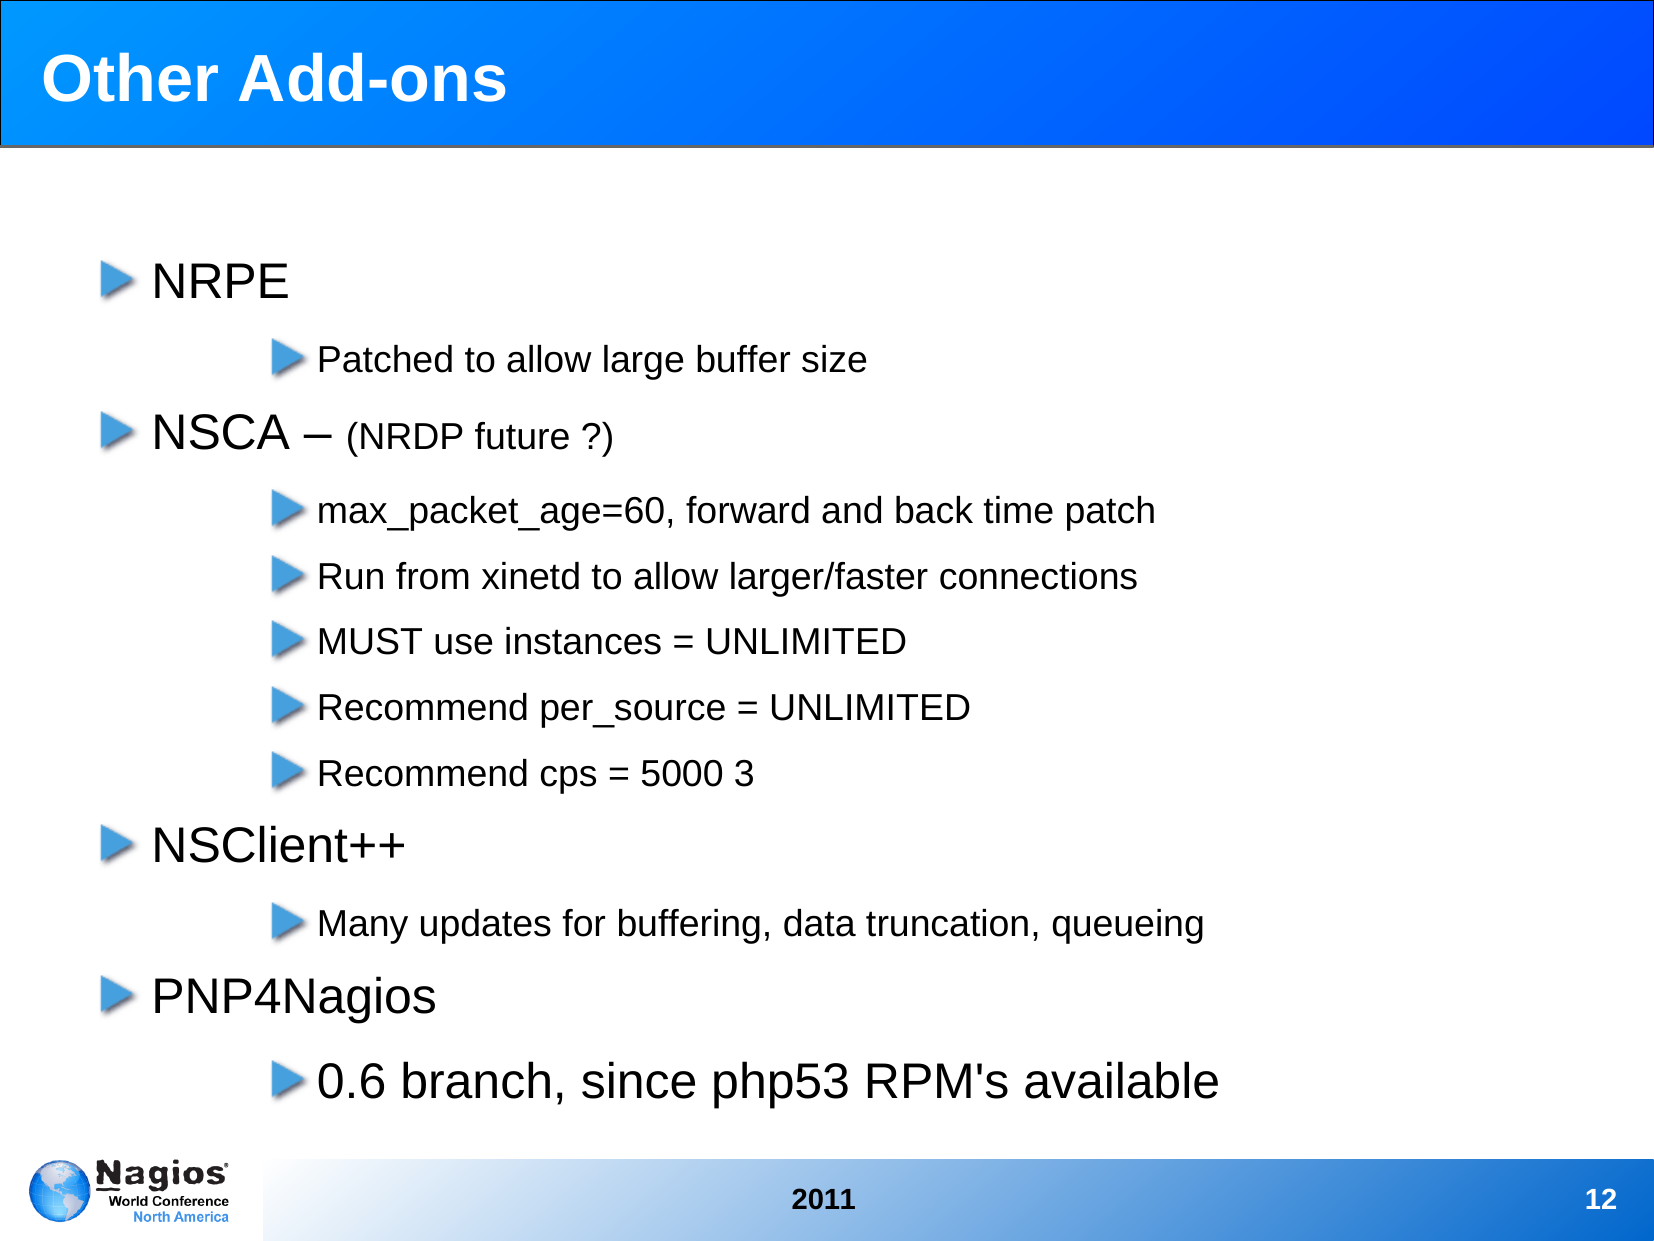

# Other Add-ons
NRPE
Patched to allow large buffer size
NSCA – (NRDP future ?)
max_packet_age=60, forward and back time patch
Run from xinetd to allow larger/faster connections
MUST use instances = UNLIMITED
Recommend per_source = UNLIMITED
Recommend cps = 5000 3
NSClient++
Many updates for buffering, data truncation, queueing
PNP4Nagios
0.6 branch, since php53 RPM's available
2011
12